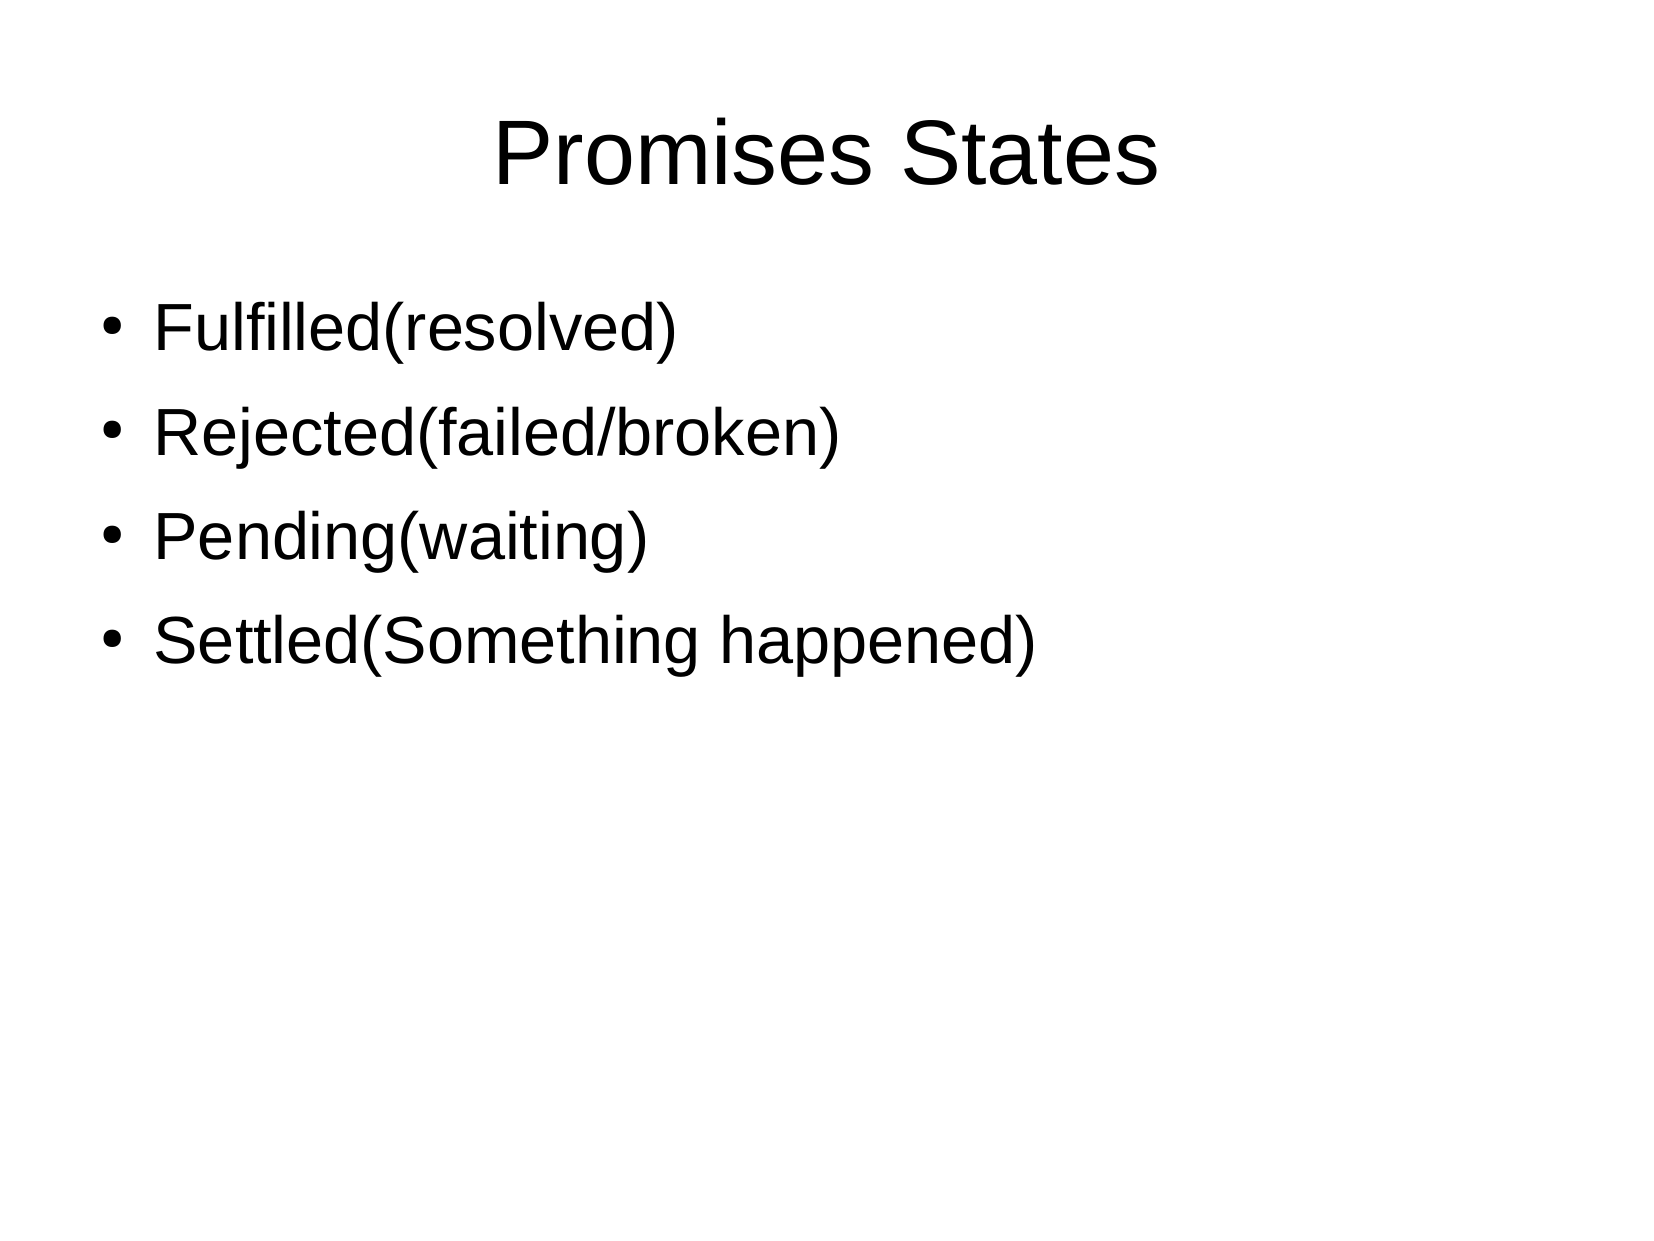

# Promises States
Fulfilled(resolved)
Rejected(failed/broken)
Pending(waiting)
Settled(Something happened)